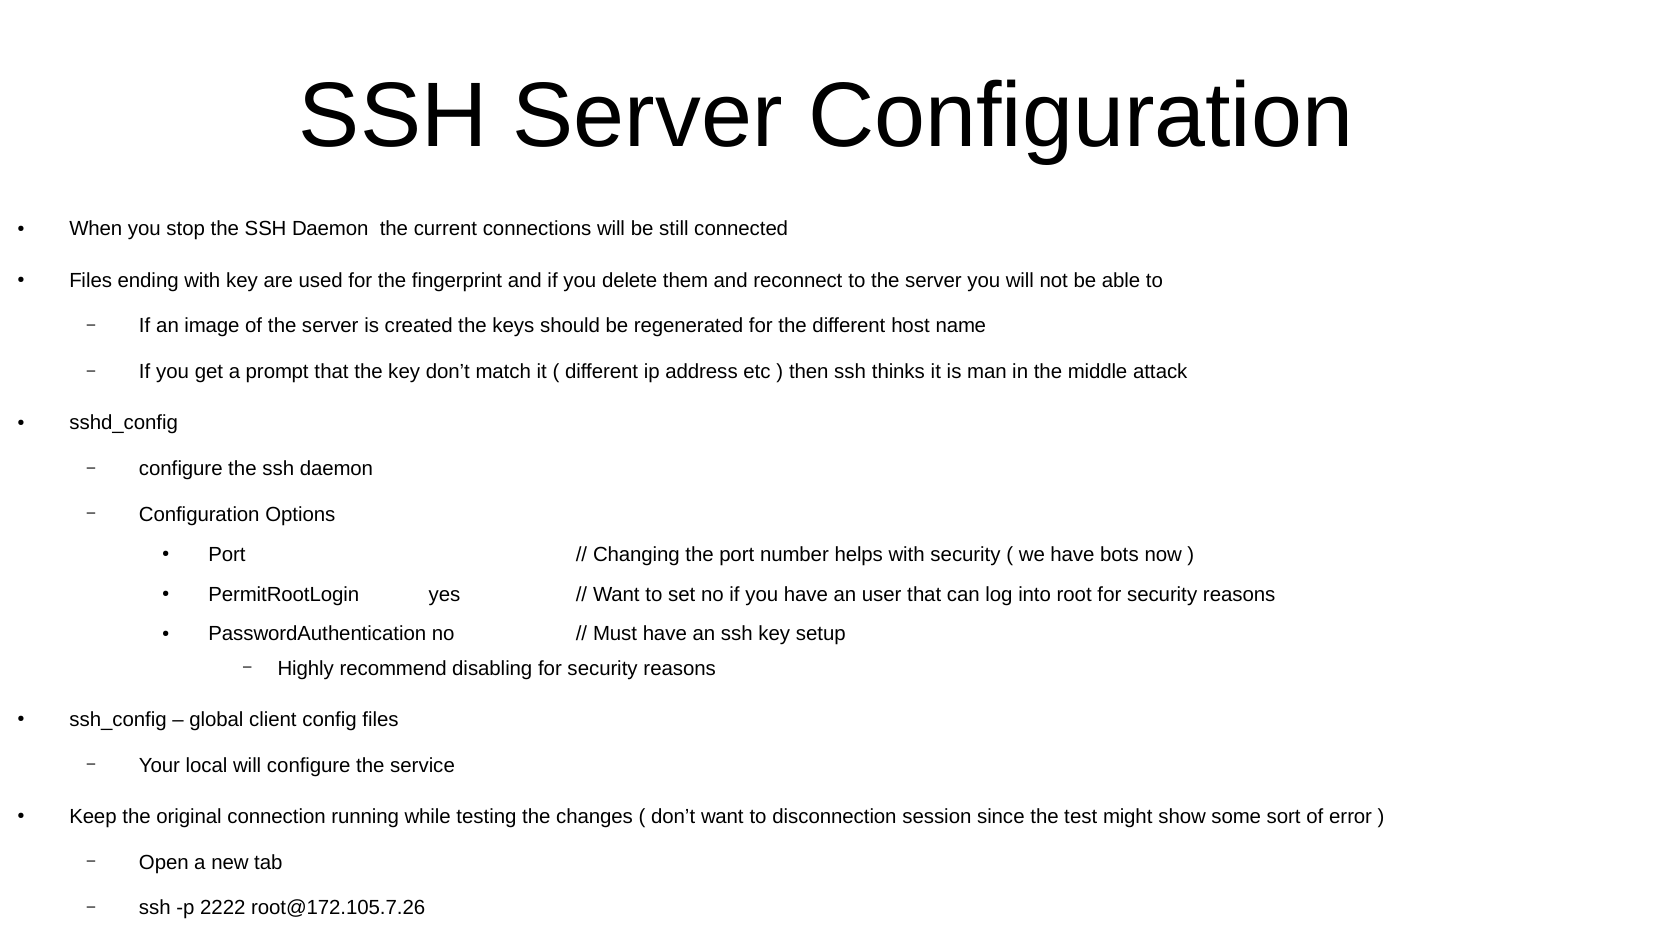

# SSH Server Configuration
When you stop the SSH Daemon the current connections will be still connected
Files ending with key are used for the fingerprint and if you delete them and reconnect to the server you will not be able to
If an image of the server is created the keys should be regenerated for the different host name
If you get a prompt that the key don’t match it ( different ip address etc ) then ssh thinks it is man in the middle attack
sshd_config
configure the ssh daemon
Configuration Options
Port 					 			 	 			 	// Changing the port number helps with security ( we have bots now )
PermitRootLogin	yes				 	// Want to set no if you have an user that can log into root for security reasons
PasswordAuthentication no				 	// Must have an ssh key setup
Highly recommend disabling for security reasons
ssh_config – global client config files
Your local will configure the service
Keep the original connection running while testing the changes ( don’t want to disconnection session since the test might show some sort of error )
Open a new tab
ssh -p 2222 root@172.105.7.26